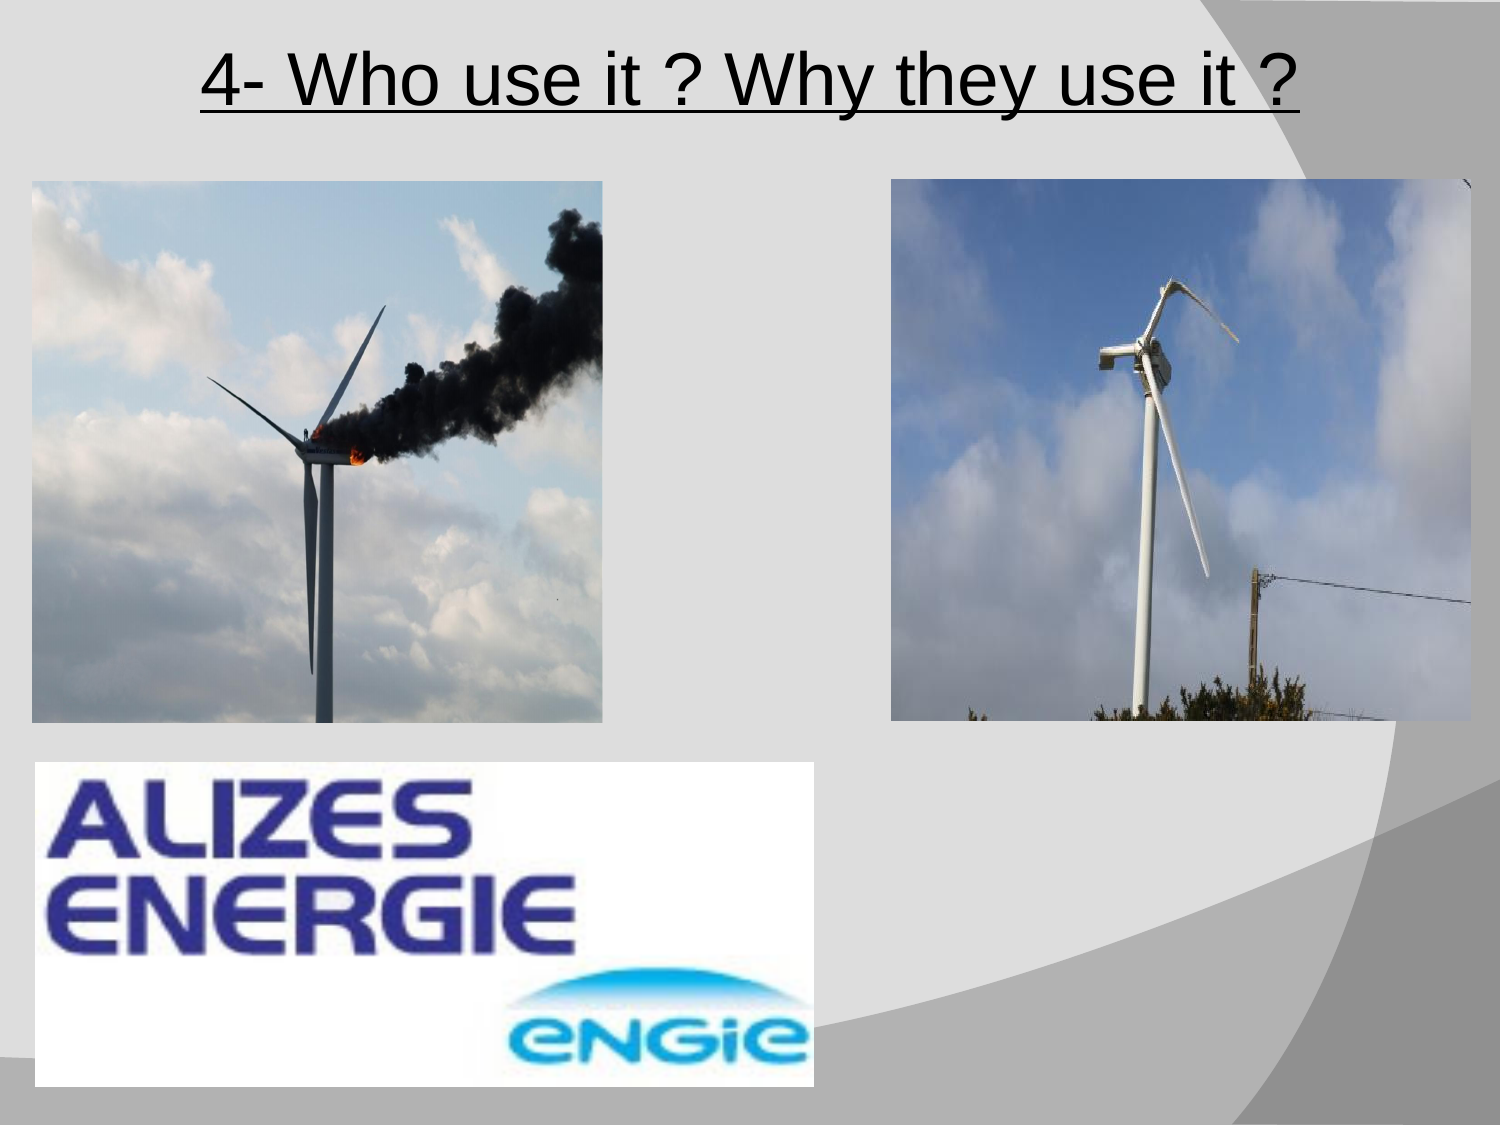

4- Who use it ? Why they use it ?